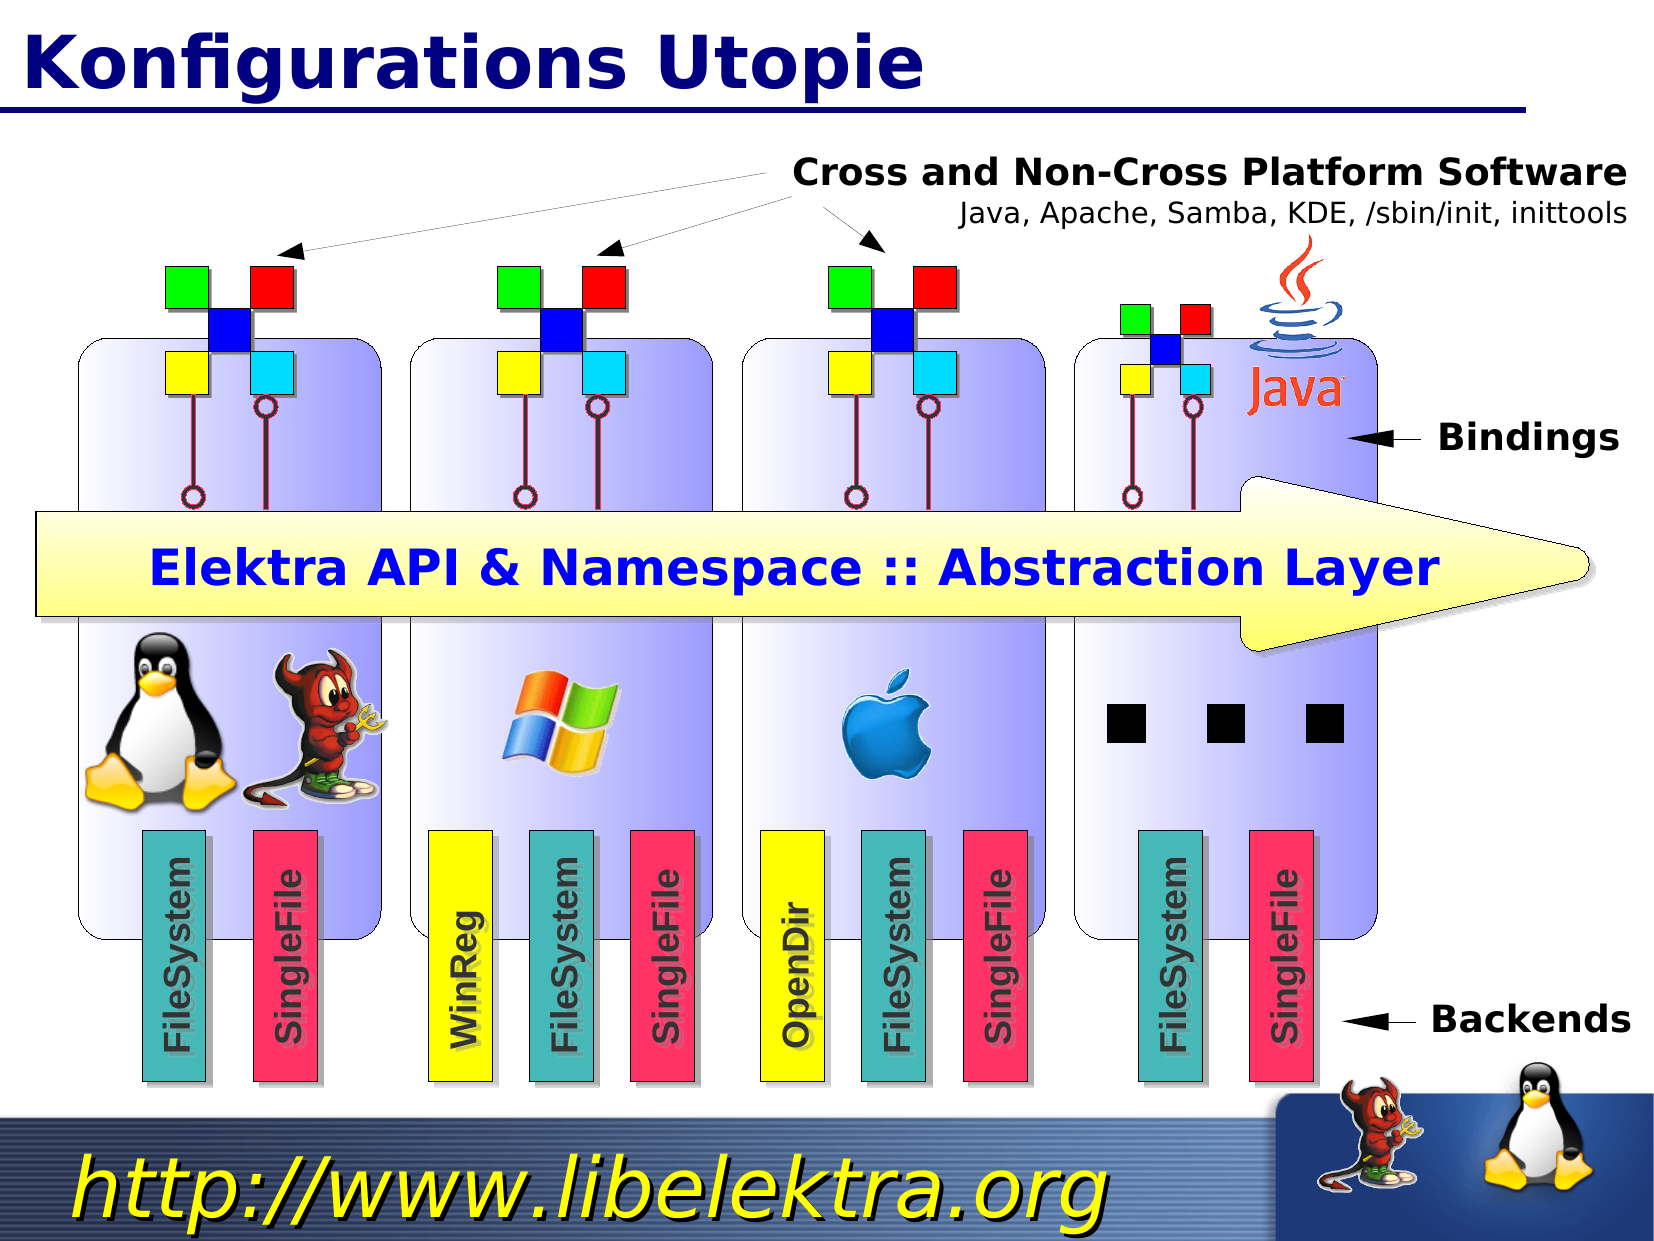

Konfigurations Utopie
Cross and Non-Cross Platform Software
Java, Apache, Samba, KDE, /sbin/init, inittools
Bindings
Elektra API & Namespace :: Abstraction Layer
FileSystem
FileSystem
SingleFile
SingleFile
FileSystem
FileSystem
WinReg
SingleFile
SingleFile
FileSystem
FileSystem
OpenDir
SingleFile
SingleFile
FileSystem
FileSystem
SingleFile
SingleFile
Backends